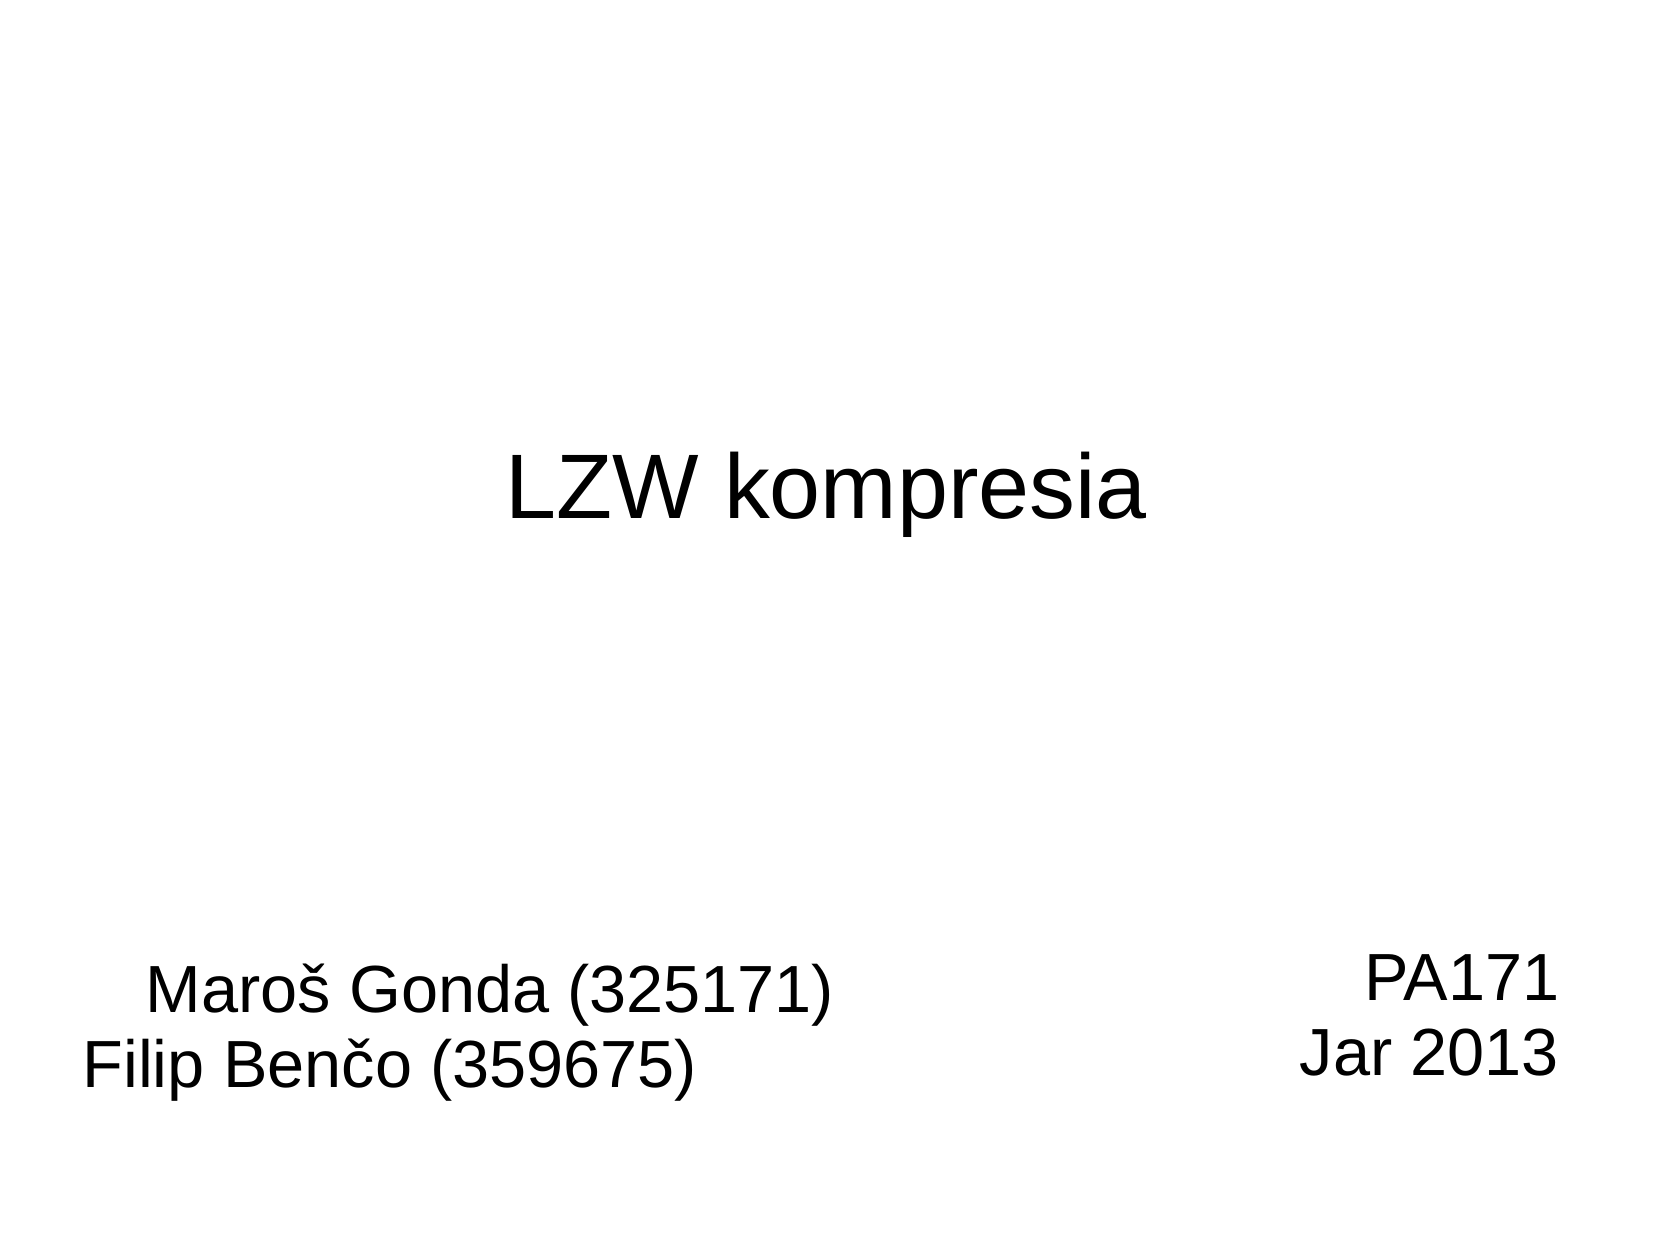

# LZW kompresia
PA171
Jar 2013
Maroš Gonda (325171)
Filip Benčo (359675)